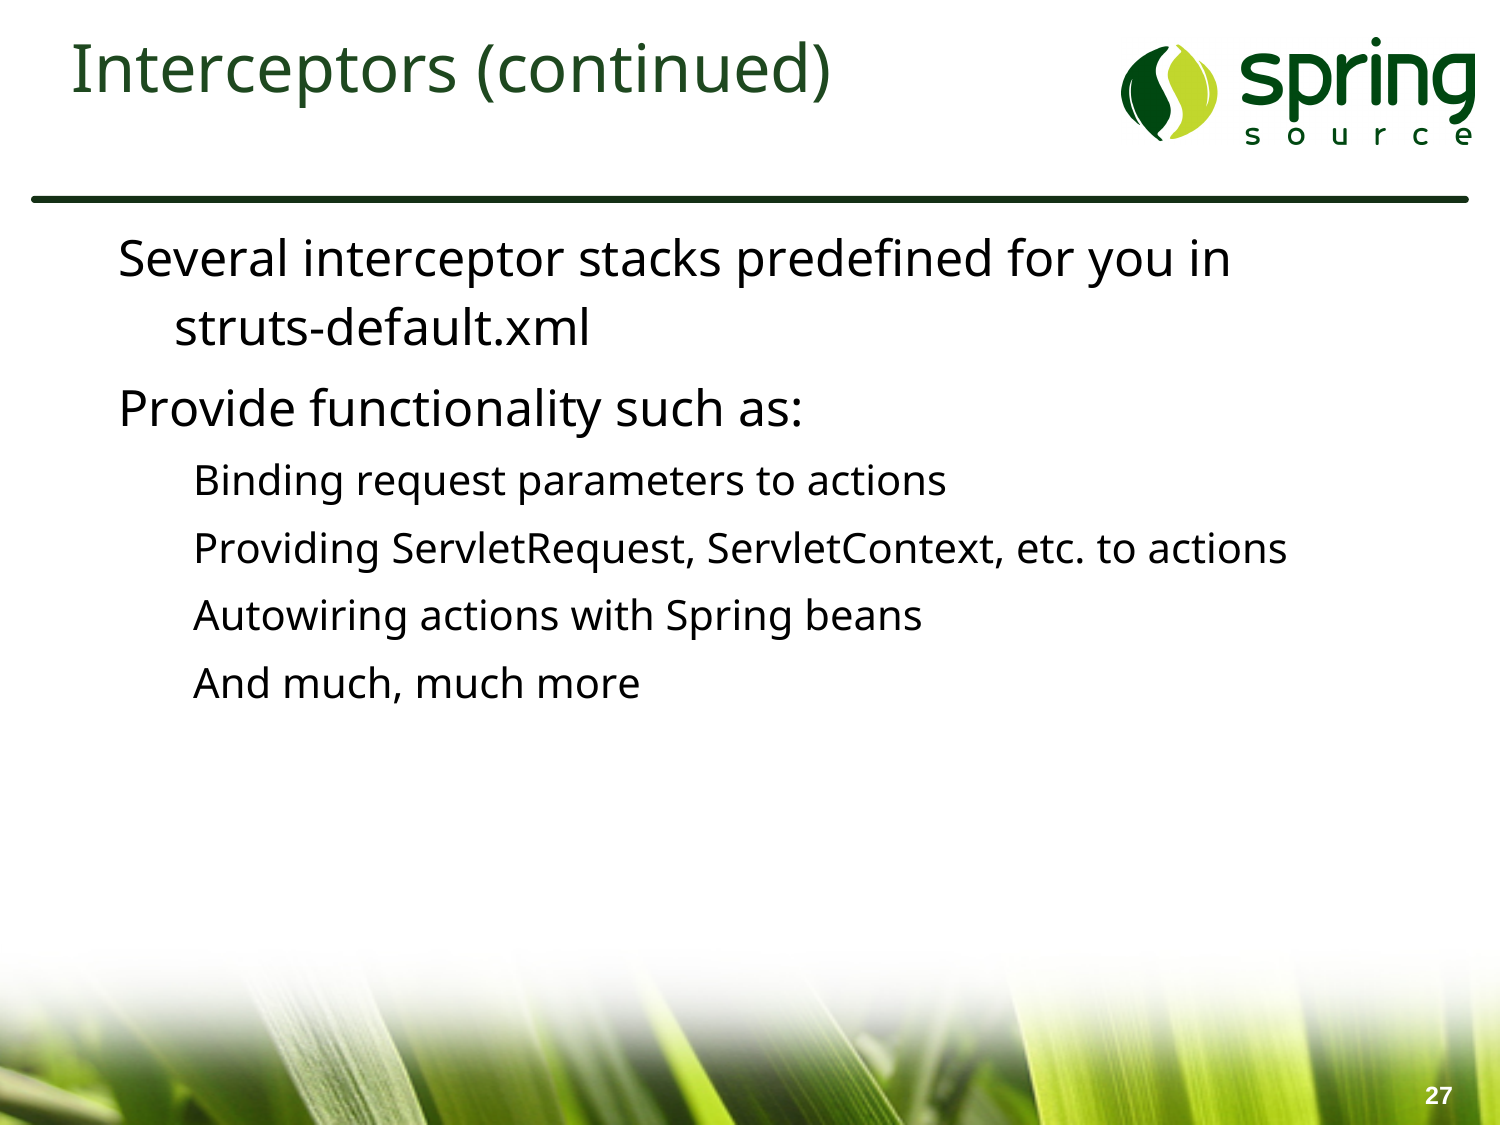

# Interceptors (continued)
Several interceptor stacks predefined for you in struts-default.xml
Provide functionality such as:
Binding request parameters to actions
Providing ServletRequest, ServletContext, etc. to actions
Autowiring actions with Spring beans
And much, much more